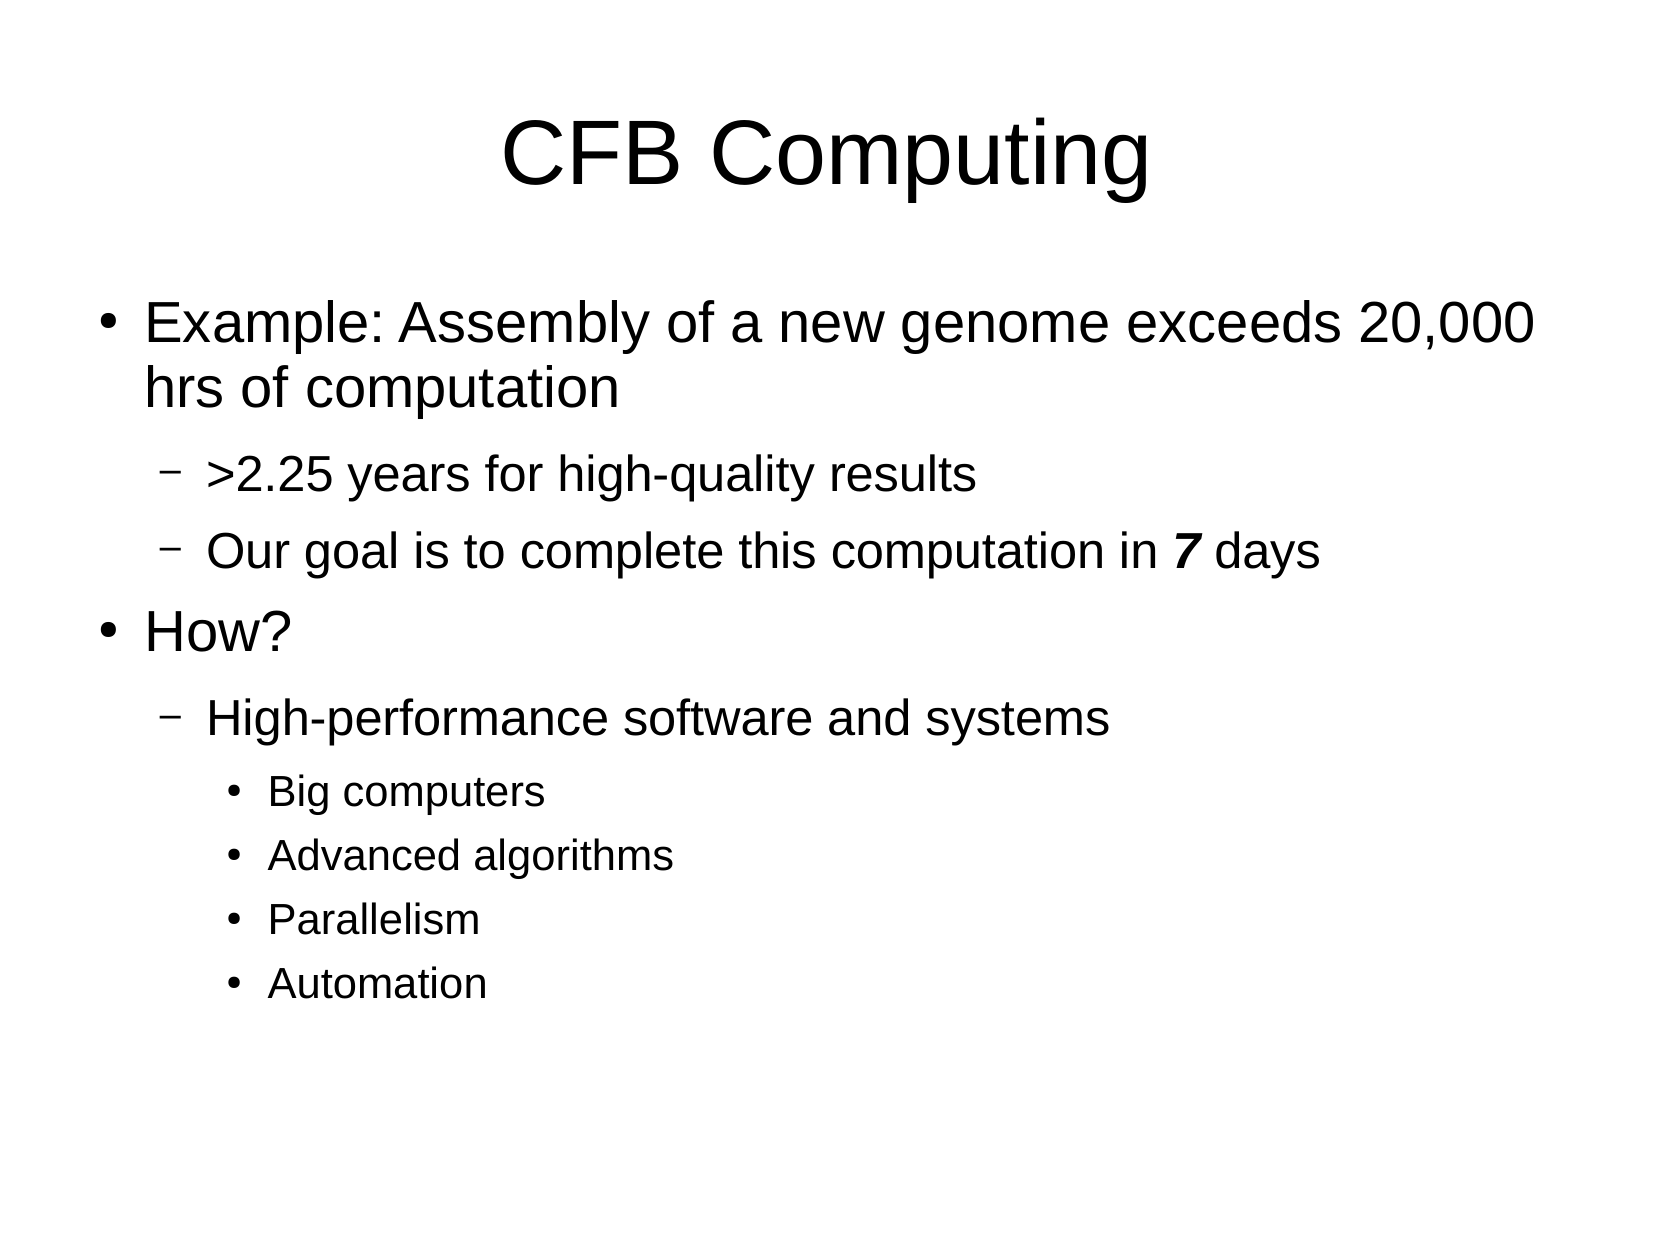

# CFB Computing
Example: Assembly of a new genome exceeds 20,000 hrs of computation
>2.25 years for high-quality results
Our goal is to complete this computation in 7 days
How?
High-performance software and systems
Big computers
Advanced algorithms
Parallelism
Automation